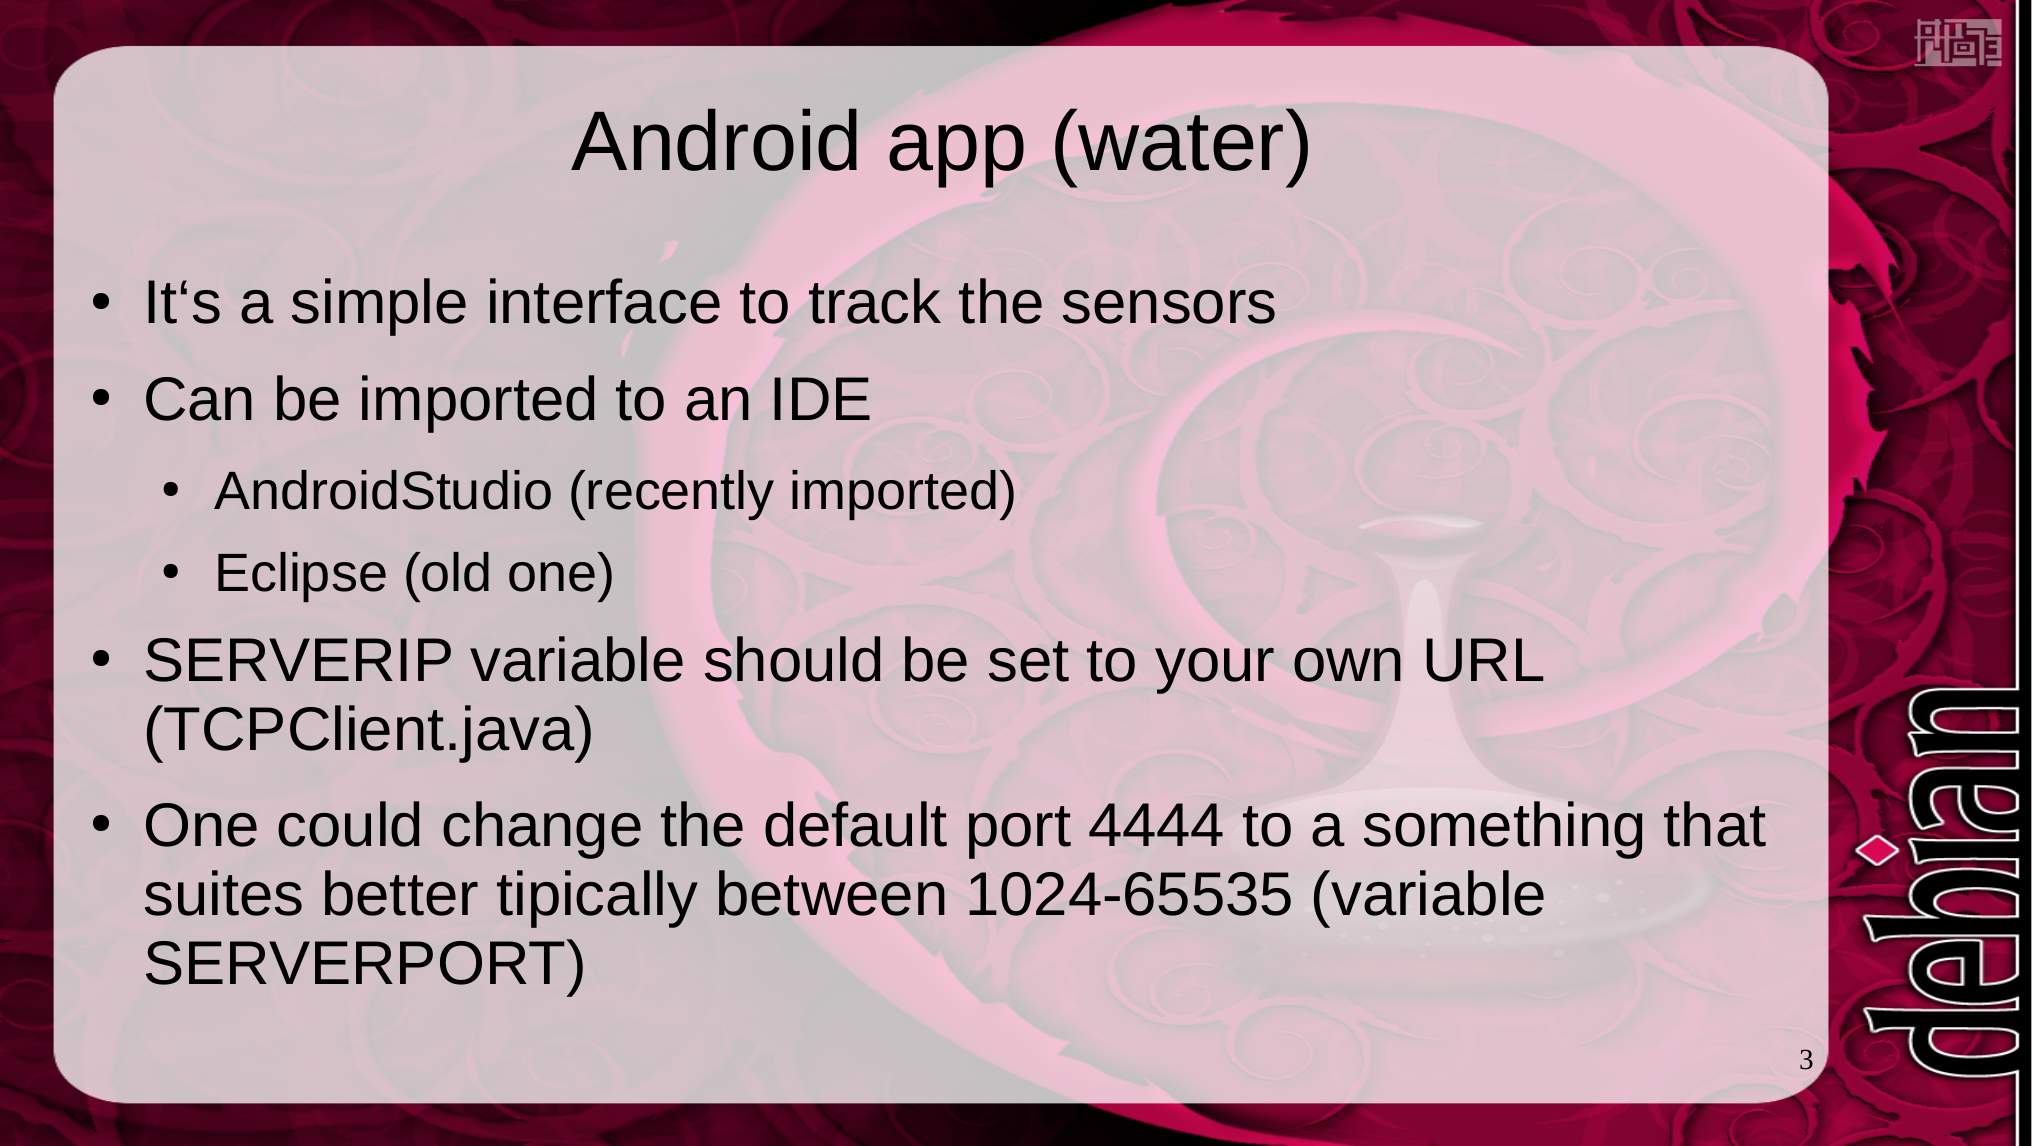

# Android app (water)
It‘s a simple interface to track the sensors
Can be imported to an IDE
AndroidStudio (recently imported)
Eclipse (old one)
SERVERIP variable should be set to your own URL (TCPClient.java)
One could change the default port 4444 to a something that suites better tipically between 1024-65535 (variable SERVERPORT)
3